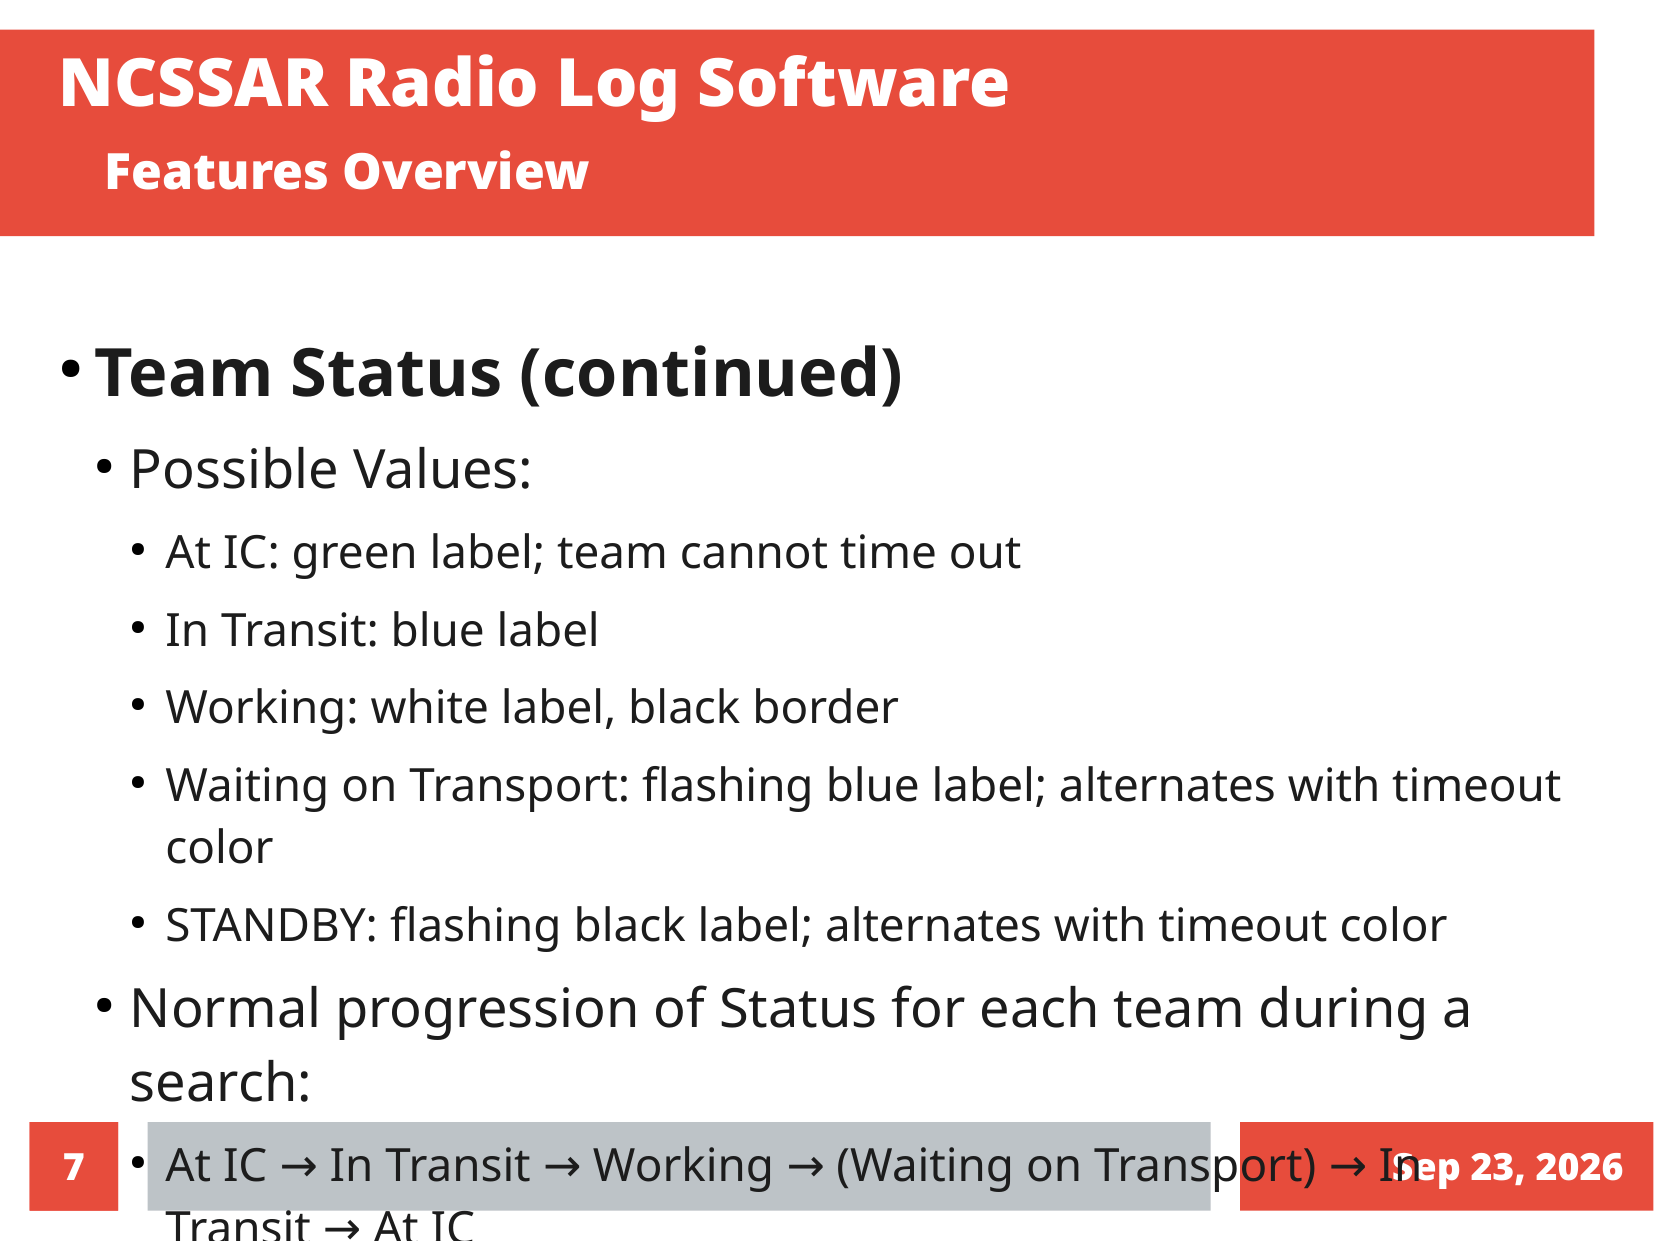

# NCSSAR Radio Log Software Features Overview
Team Status (continued)
Possible Values:
At IC: green label; team cannot time out
In Transit: blue label
Working: white label, black border
Waiting on Transport: flashing blue label; alternates with timeout color
STANDBY: flashing black label; alternates with timeout color
Normal progression of Status for each team during a search:
At IC → In Transit → Working → (Waiting on Transport) → In Transit → At IC
7